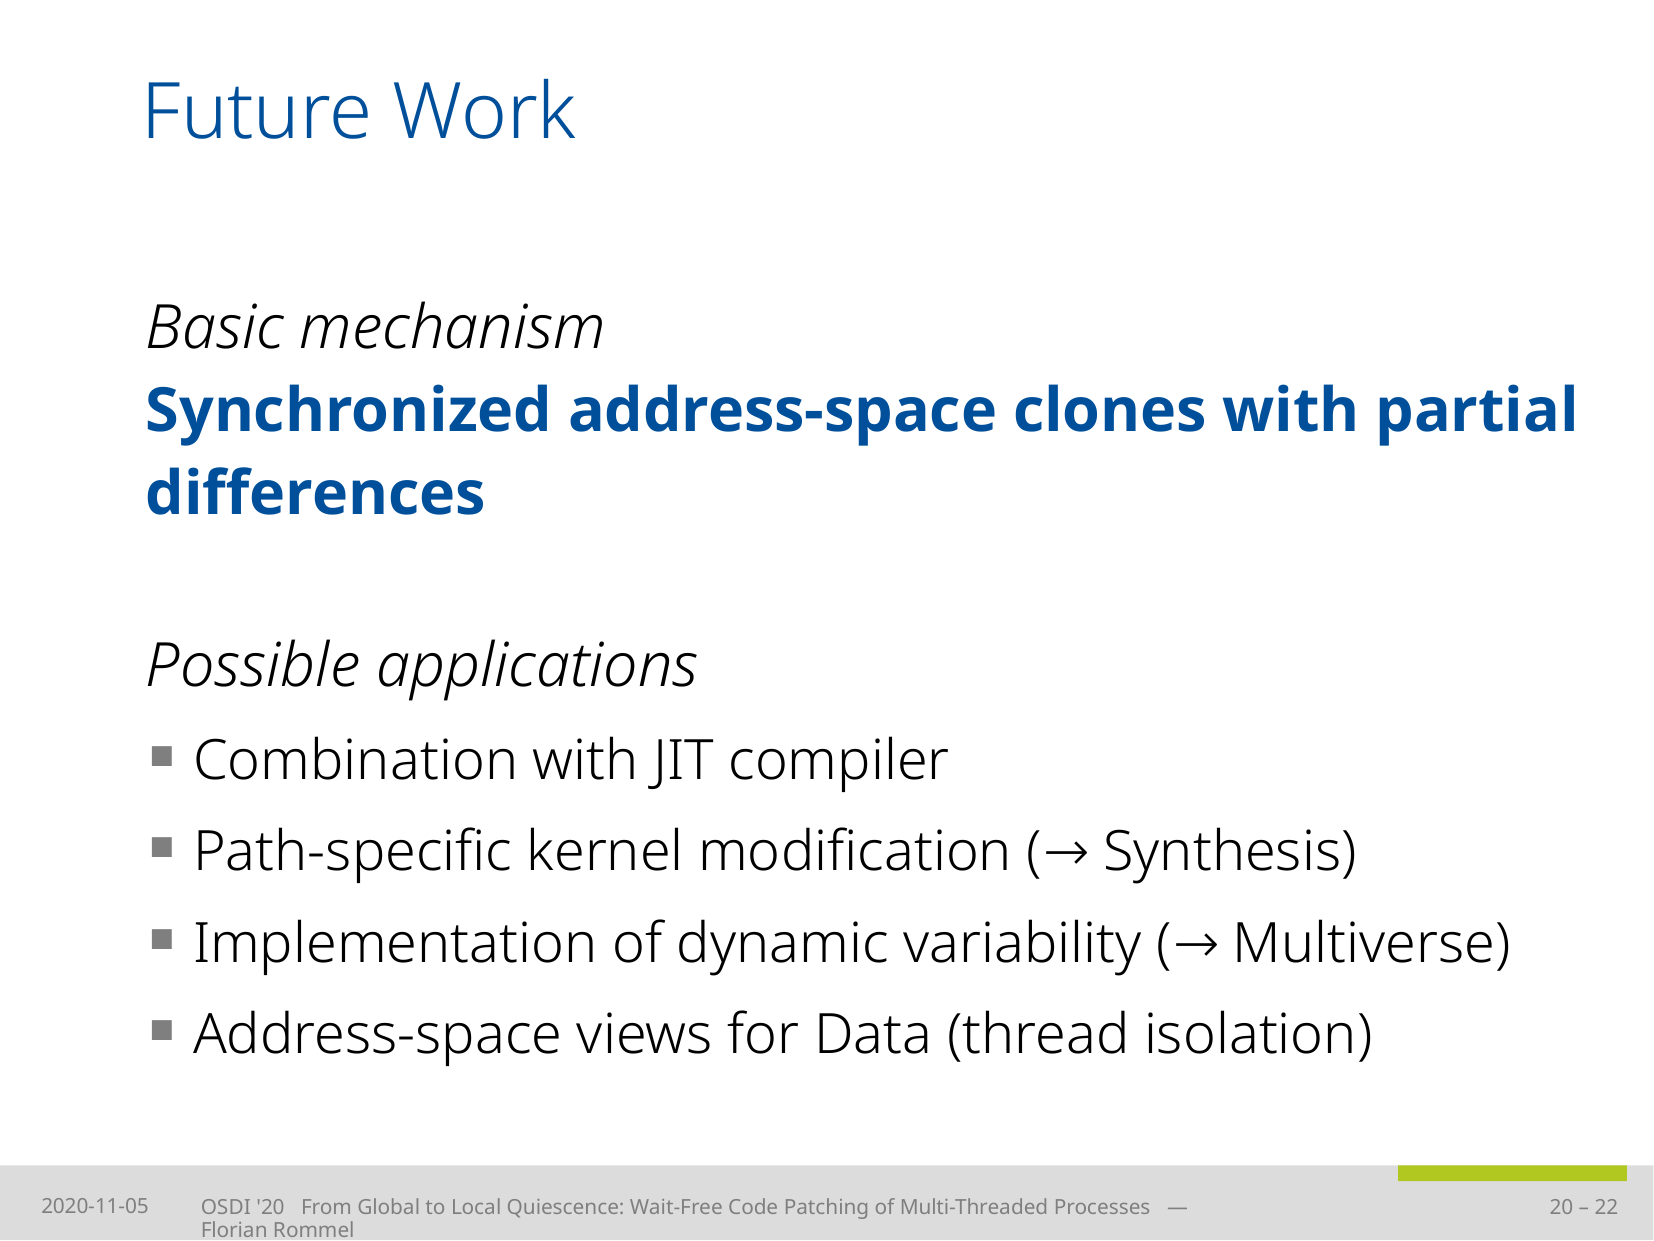

# Future Work
Basic mechanism
Synchronized address-space clones with partial differences
Possible applications
Combination with JIT compiler
Path-specific kernel modification (→ Synthesis)
Implementation of dynamic variability (→ Multiverse)
Address-space views for Data (thread isolation)
20